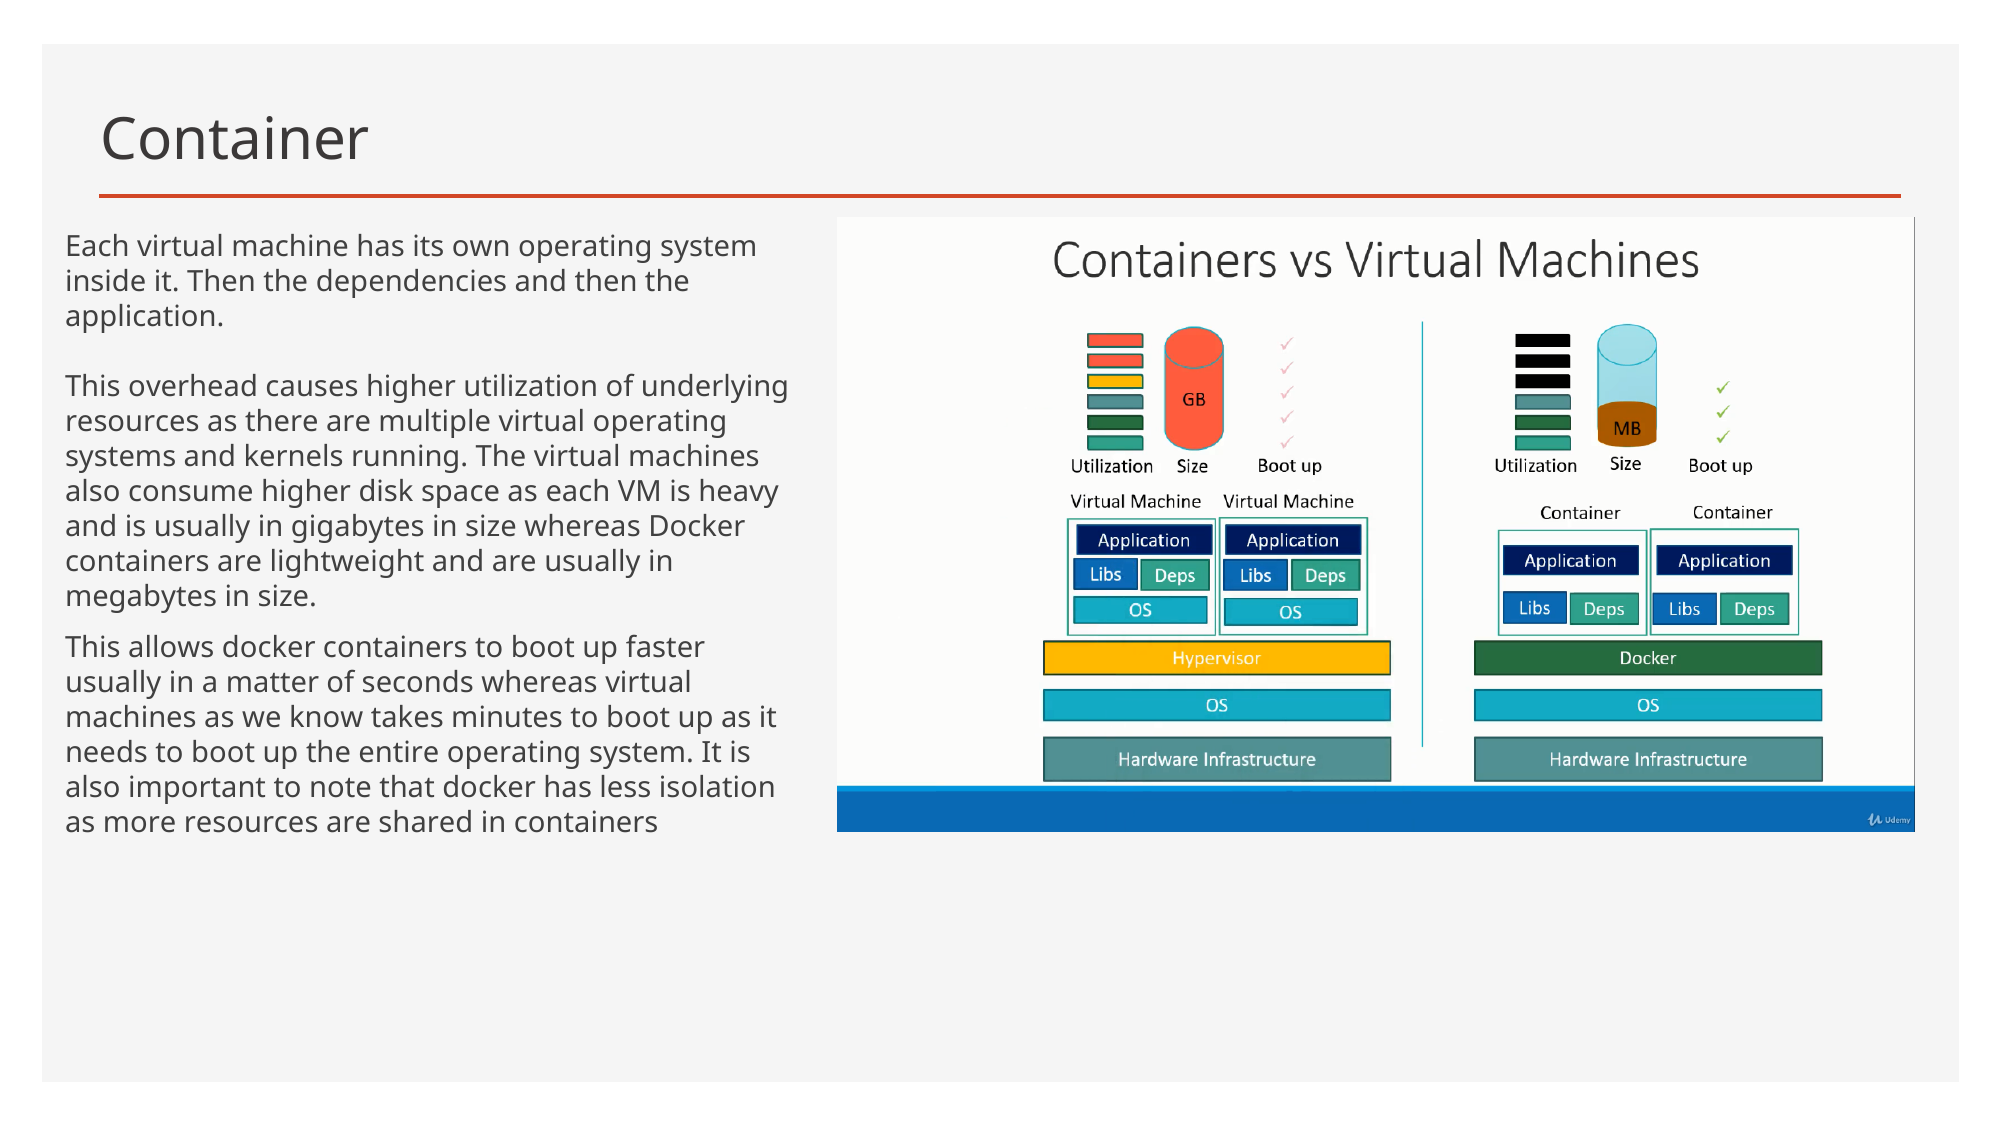

# Container
Each virtual machine has its own operating system inside it. Then the dependencies and then the application.
This overhead causes higher utilization of underlying resources as there are multiple virtual operating systems and kernels running. The virtual machines also consume higher disk space as each VM is heavy and is usually in gigabytes in size whereas Docker containers are lightweight and are usually in megabytes in size.
This allows docker containers to boot up faster usually in a matter of seconds whereas virtual machines as we know takes minutes to boot up as it needs to boot up the entire operating system. It is also important to note that docker has less isolation as more resources are shared in containers